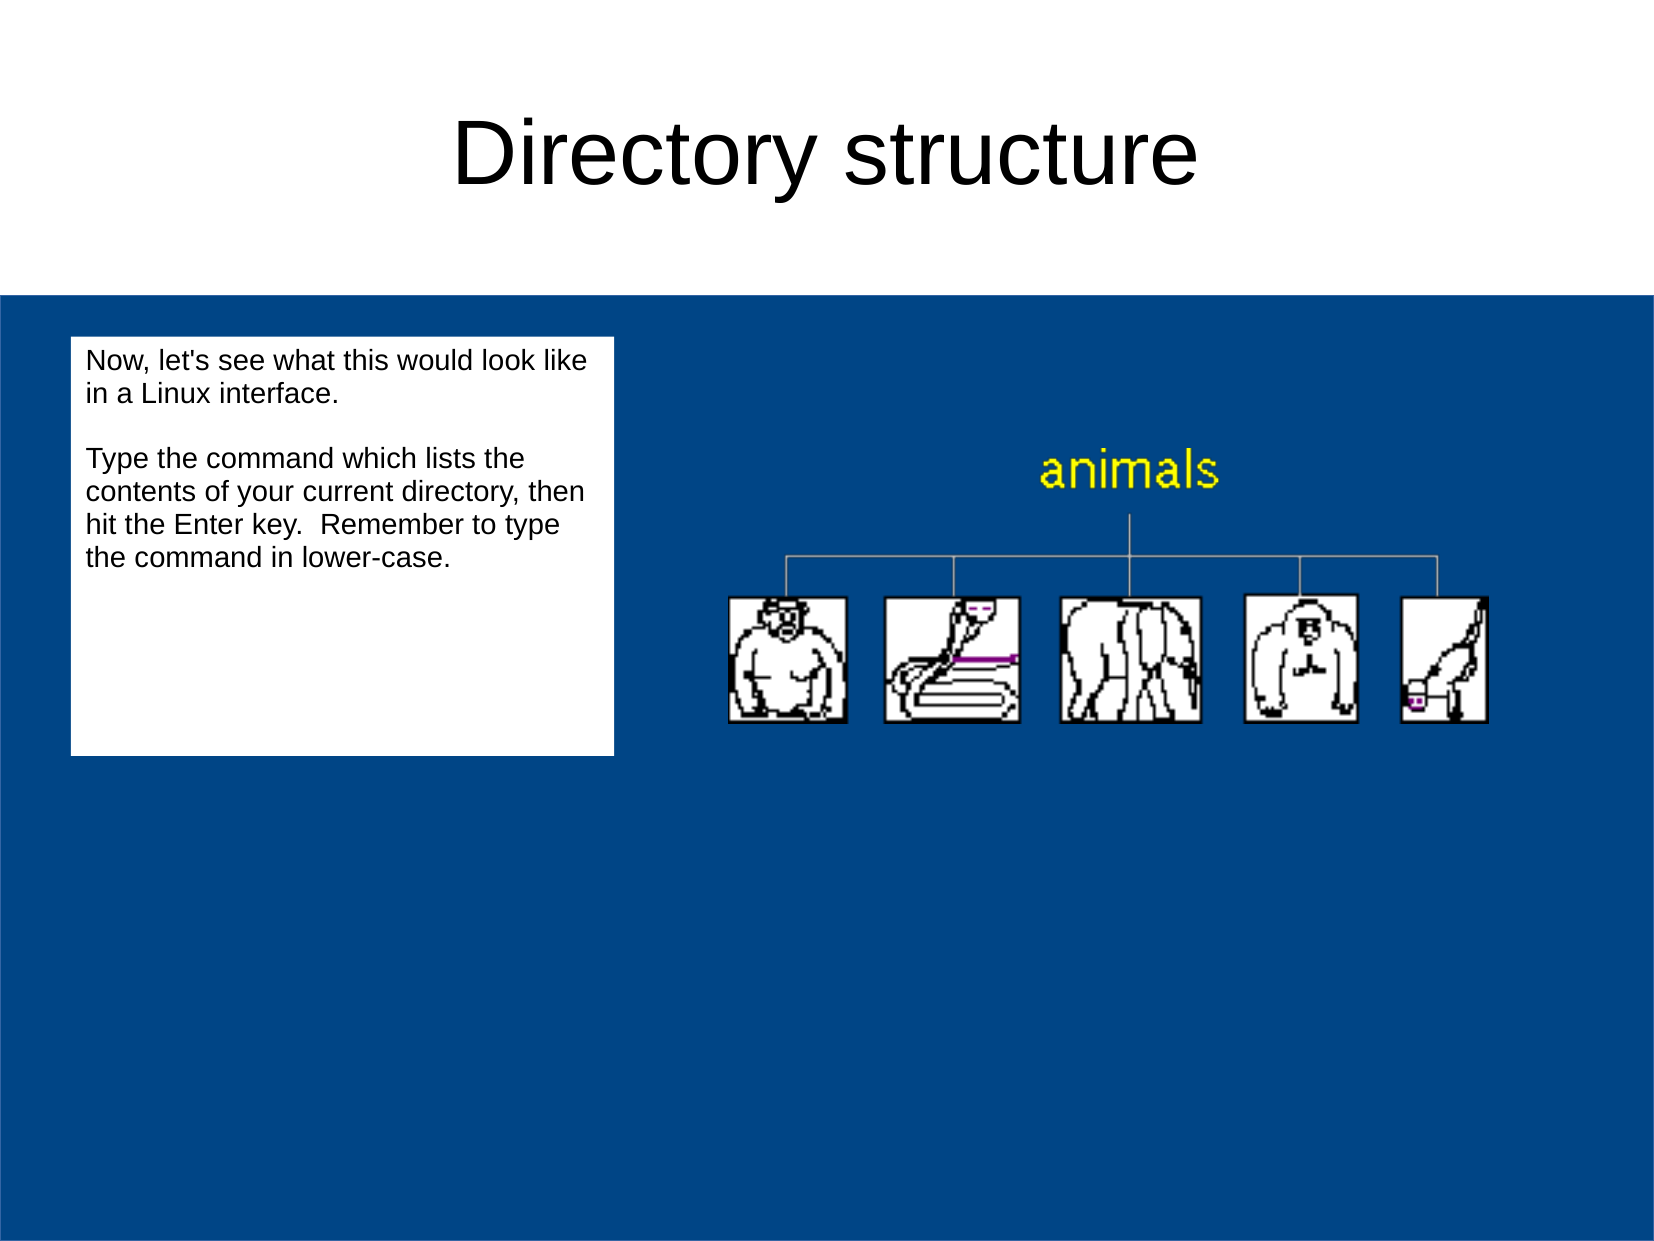

# Directory structure
Now, let's see what this would look like in a Linux interface.
Type the command which lists the contents of your current directory, then hit the Enter key. Remember to type the command in lower-case.